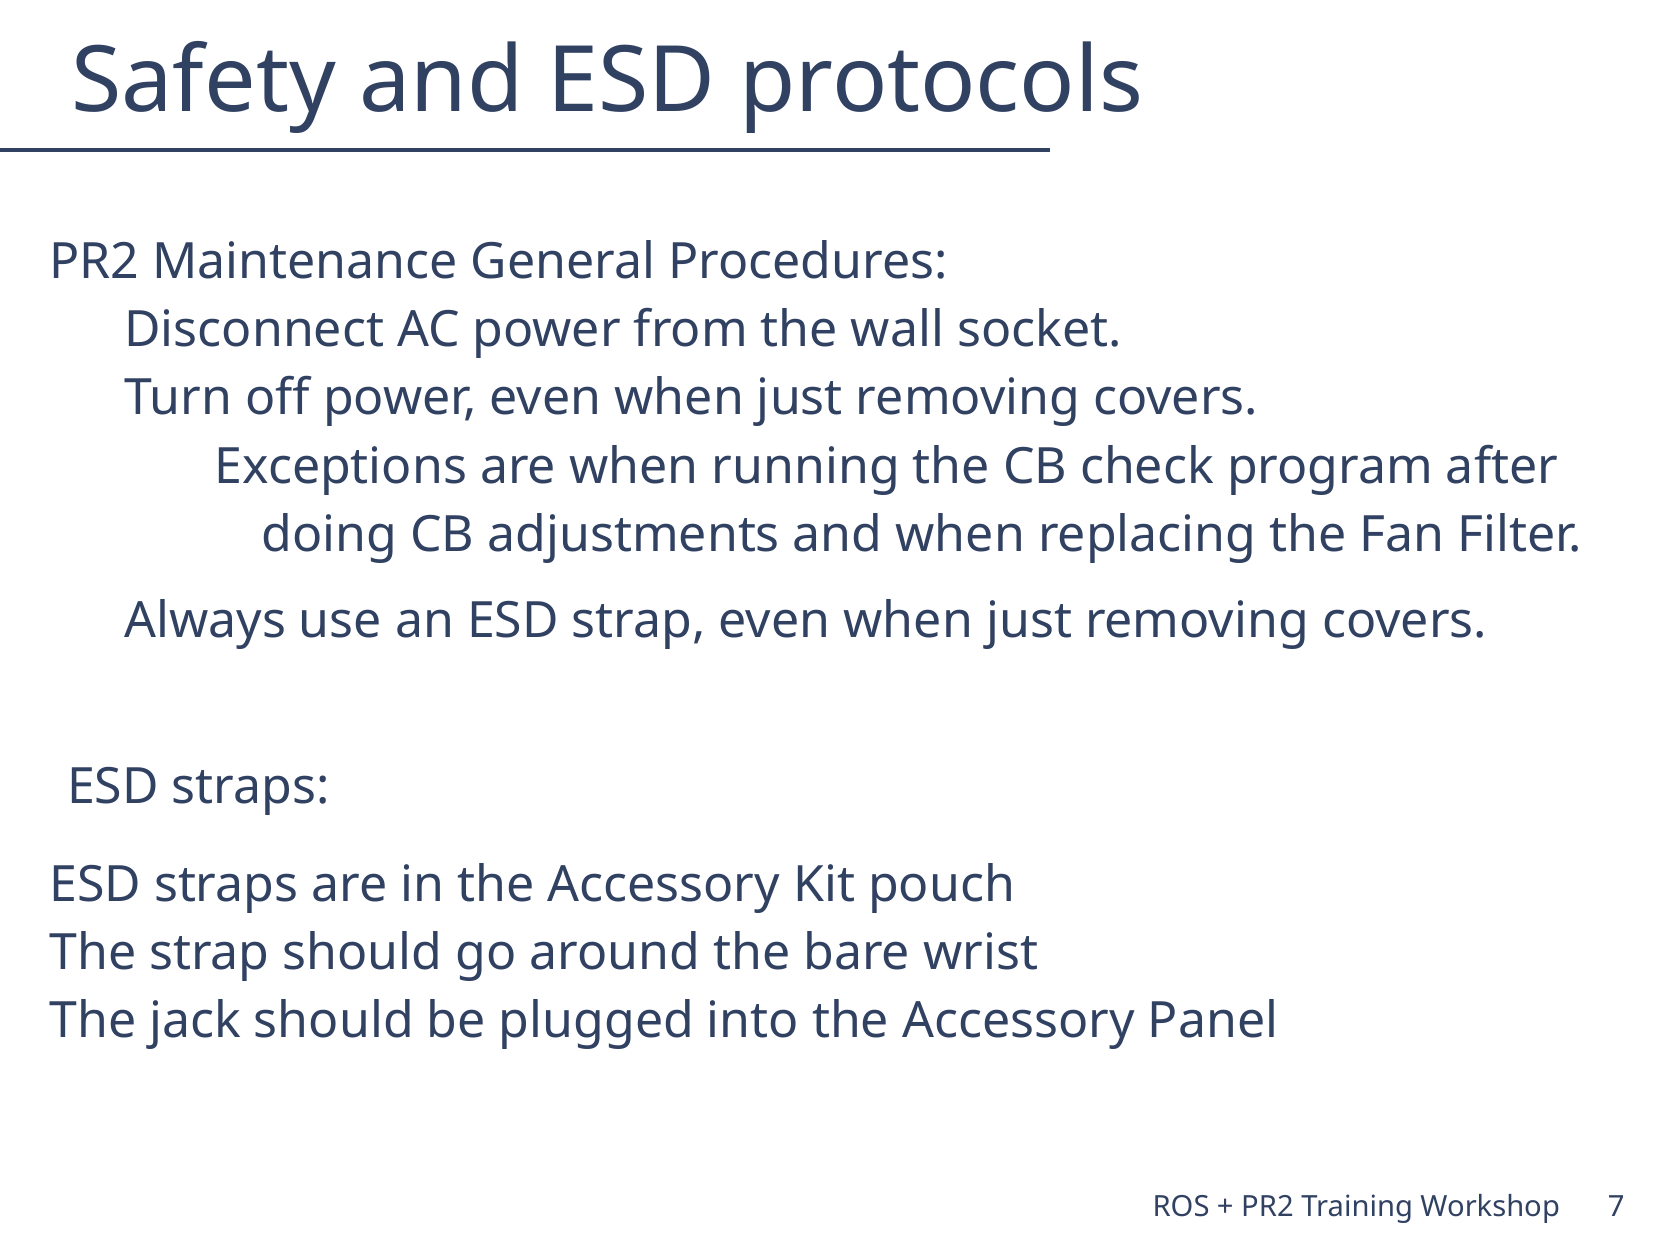

# Safety and ESD protocols
PR2 Maintenance General Procedures:
Disconnect AC power from the wall socket.
Turn off power, even when just removing covers.
Exceptions are when running the CB check program after doing CB adjustments and when replacing the Fan Filter.
Always use an ESD strap, even when just removing covers.
ESD straps:
ESD straps are in the Accessory Kit pouch
The strap should go around the bare wrist
The jack should be plugged into the Accessory Panel